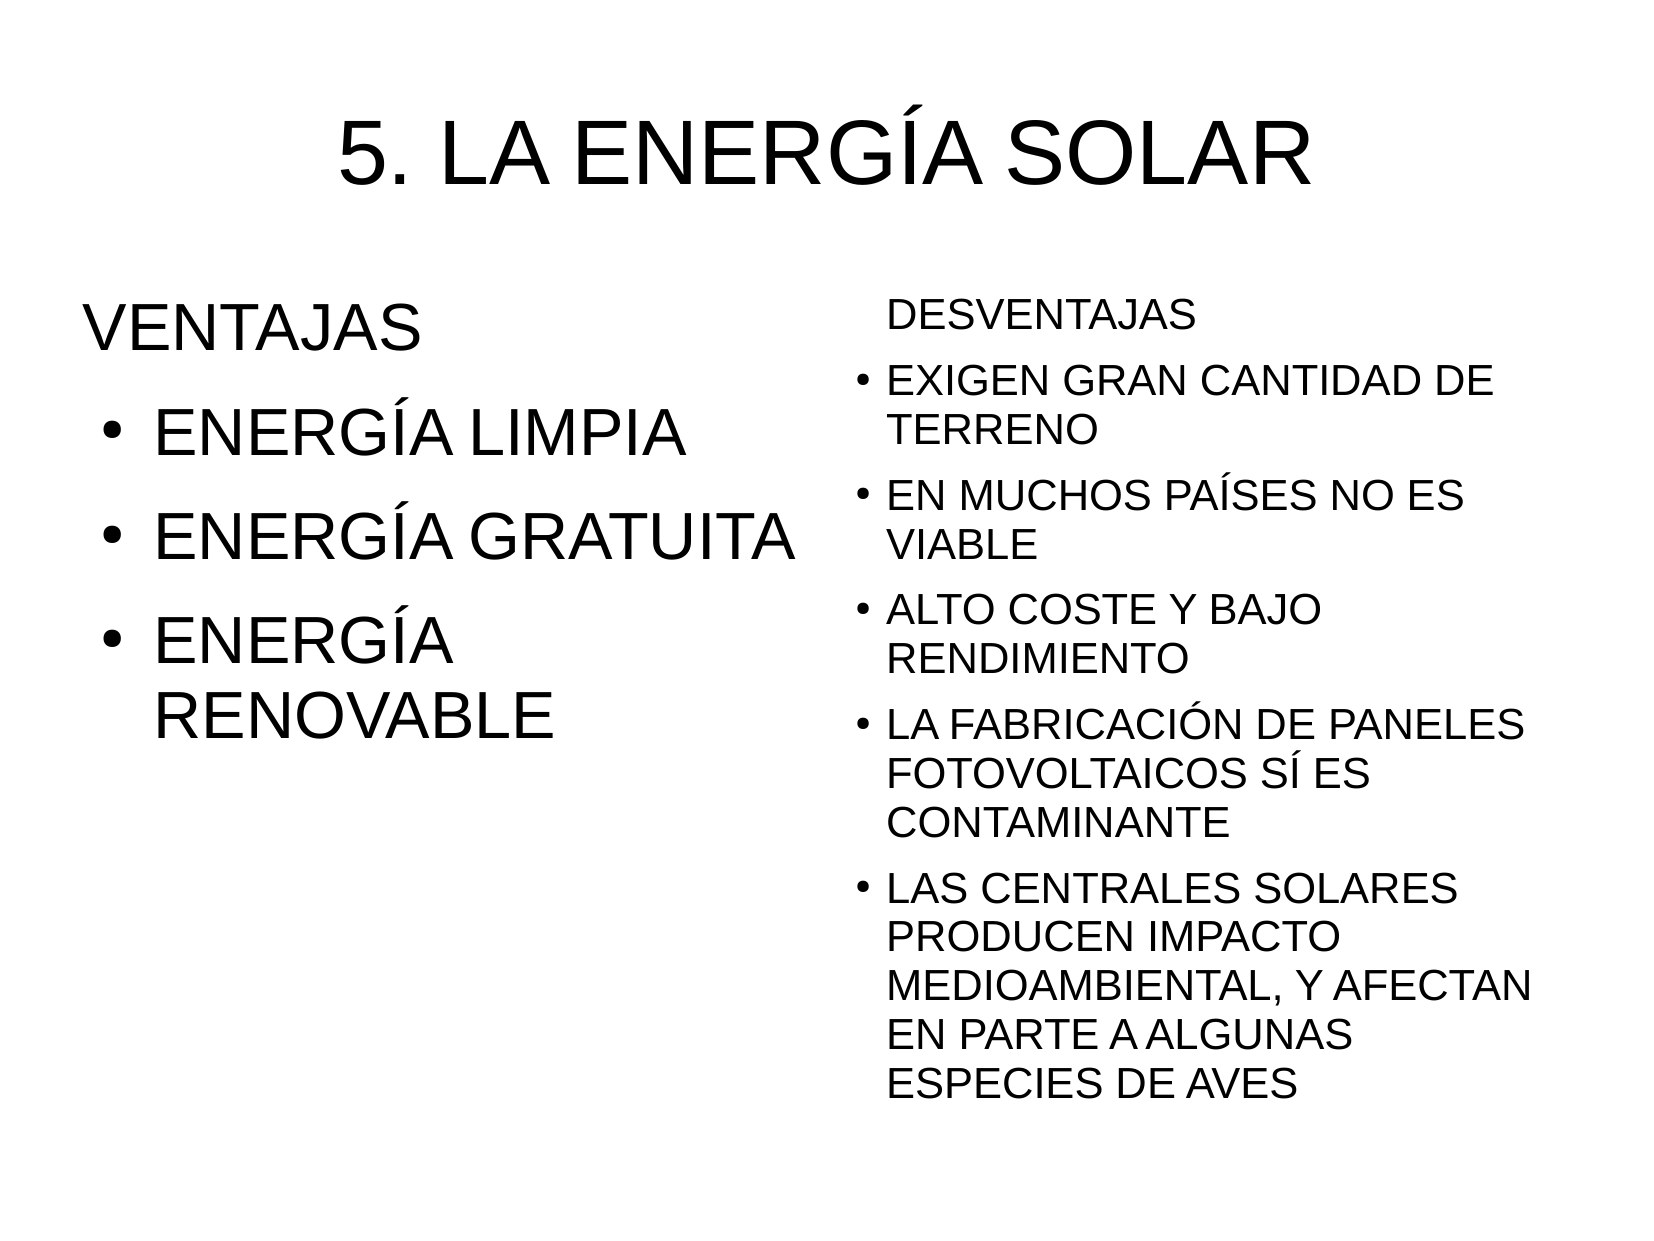

# 5. LA ENERGÍA SOLAR
VENTAJAS
ENERGÍA LIMPIA
ENERGÍA GRATUITA
ENERGÍA RENOVABLE
DESVENTAJAS
EXIGEN GRAN CANTIDAD DE TERRENO
EN MUCHOS PAÍSES NO ES VIABLE
ALTO COSTE Y BAJO RENDIMIENTO
LA FABRICACIÓN DE PANELES FOTOVOLTAICOS SÍ ES CONTAMINANTE
LAS CENTRALES SOLARES PRODUCEN IMPACTO MEDIOAMBIENTAL, Y AFECTAN EN PARTE A ALGUNAS ESPECIES DE AVES